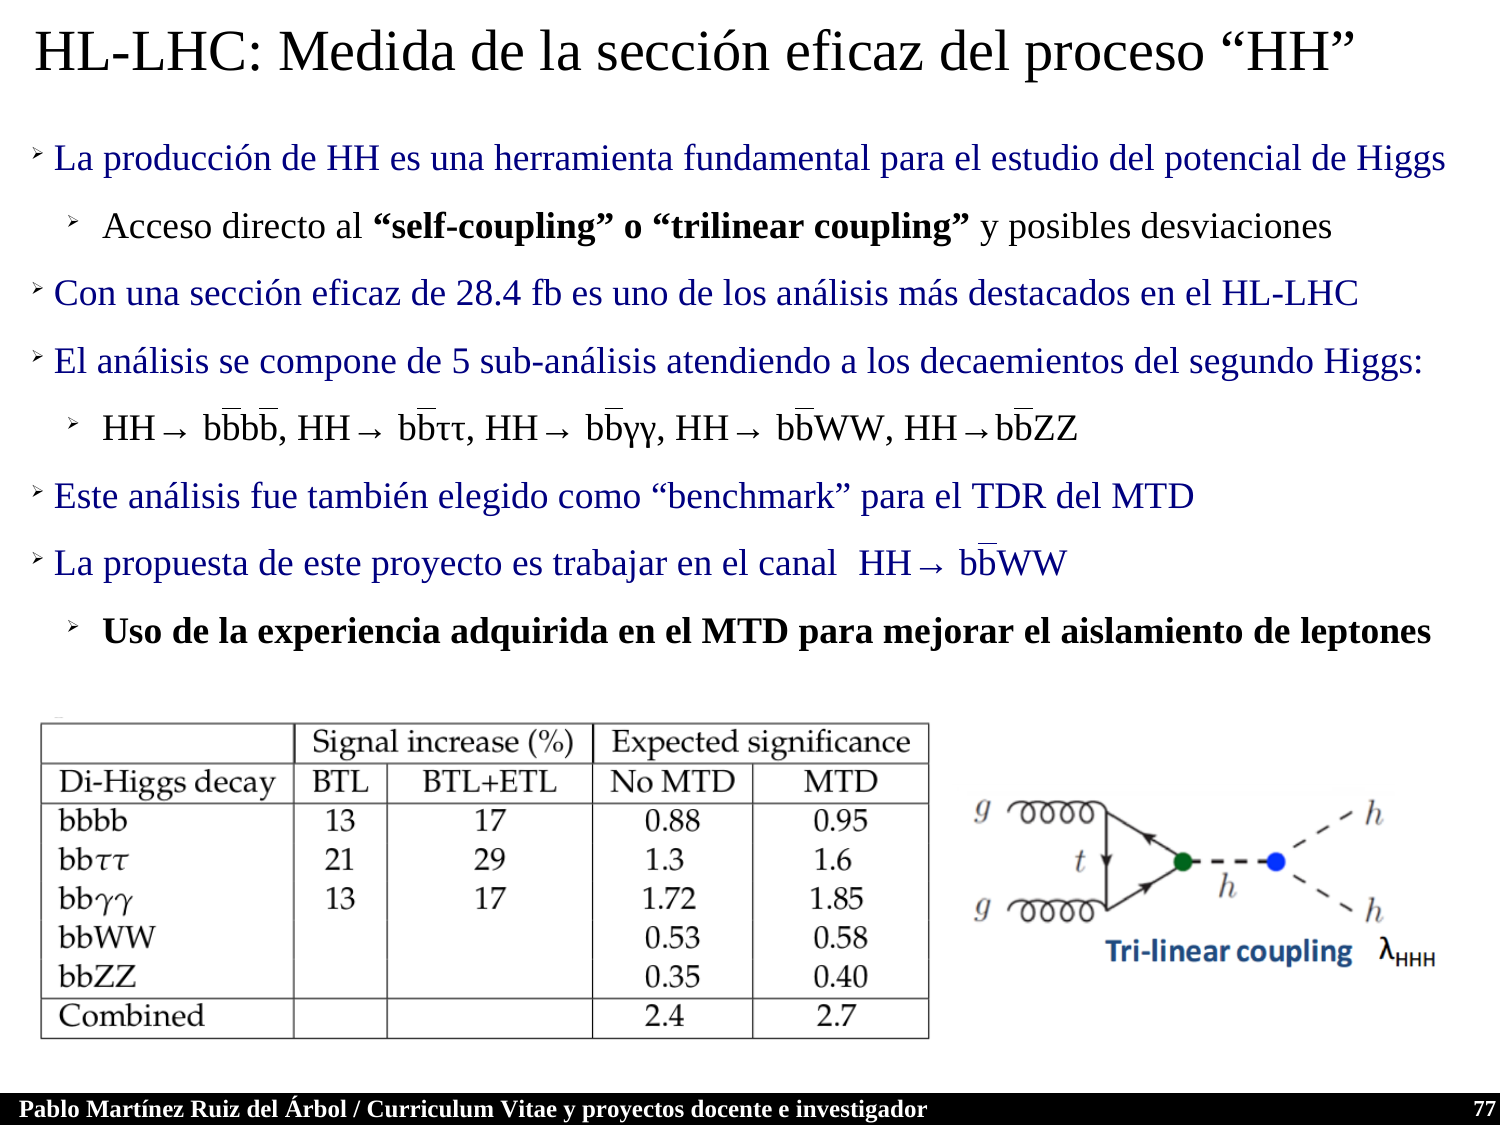

HL-LHC: Medida de la sección eficaz del proceso “HH”
 La producción de HH es una herramienta fundamental para el estudio del potencial de Higgs
Acceso directo al “self-coupling” o “trilinear coupling” y posibles desviaciones
 Con una sección eficaz de 28.4 fb es uno de los análisis más destacados en el HL-LHC
 El análisis se compone de 5 sub-análisis atendiendo a los decaemientos del segundo Higgs:
HH→ bbbb, HH→ bbττ, HH→ bbγγ, HH→ bbWW, HH→bbZZ
 Este análisis fue también elegido como “benchmark” para el TDR del MTD
 La propuesta de este proyecto es trabajar en el canal HH→ bbWW
Uso de la experiencia adquirida en el MTD para mejorar el aislamiento de leptones
77